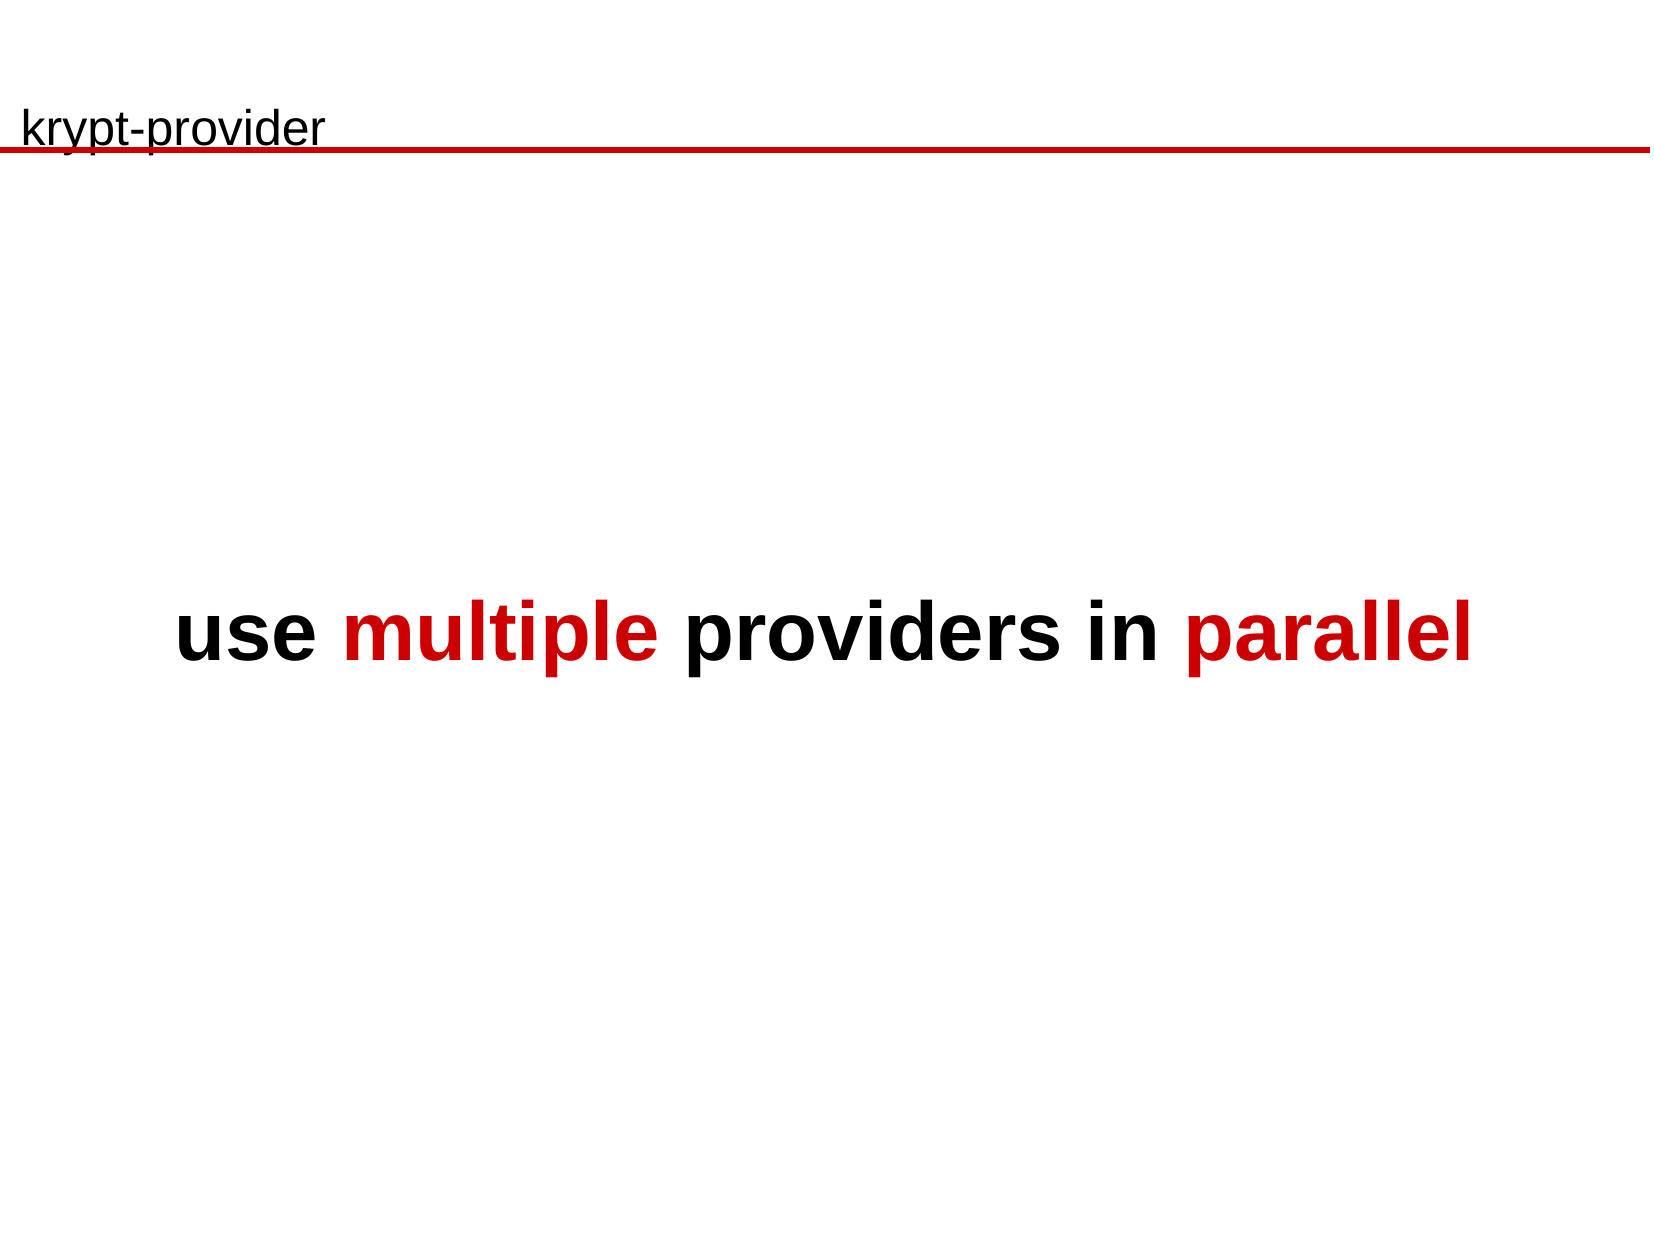

#
krypt-provider
use multiple providers in parallel